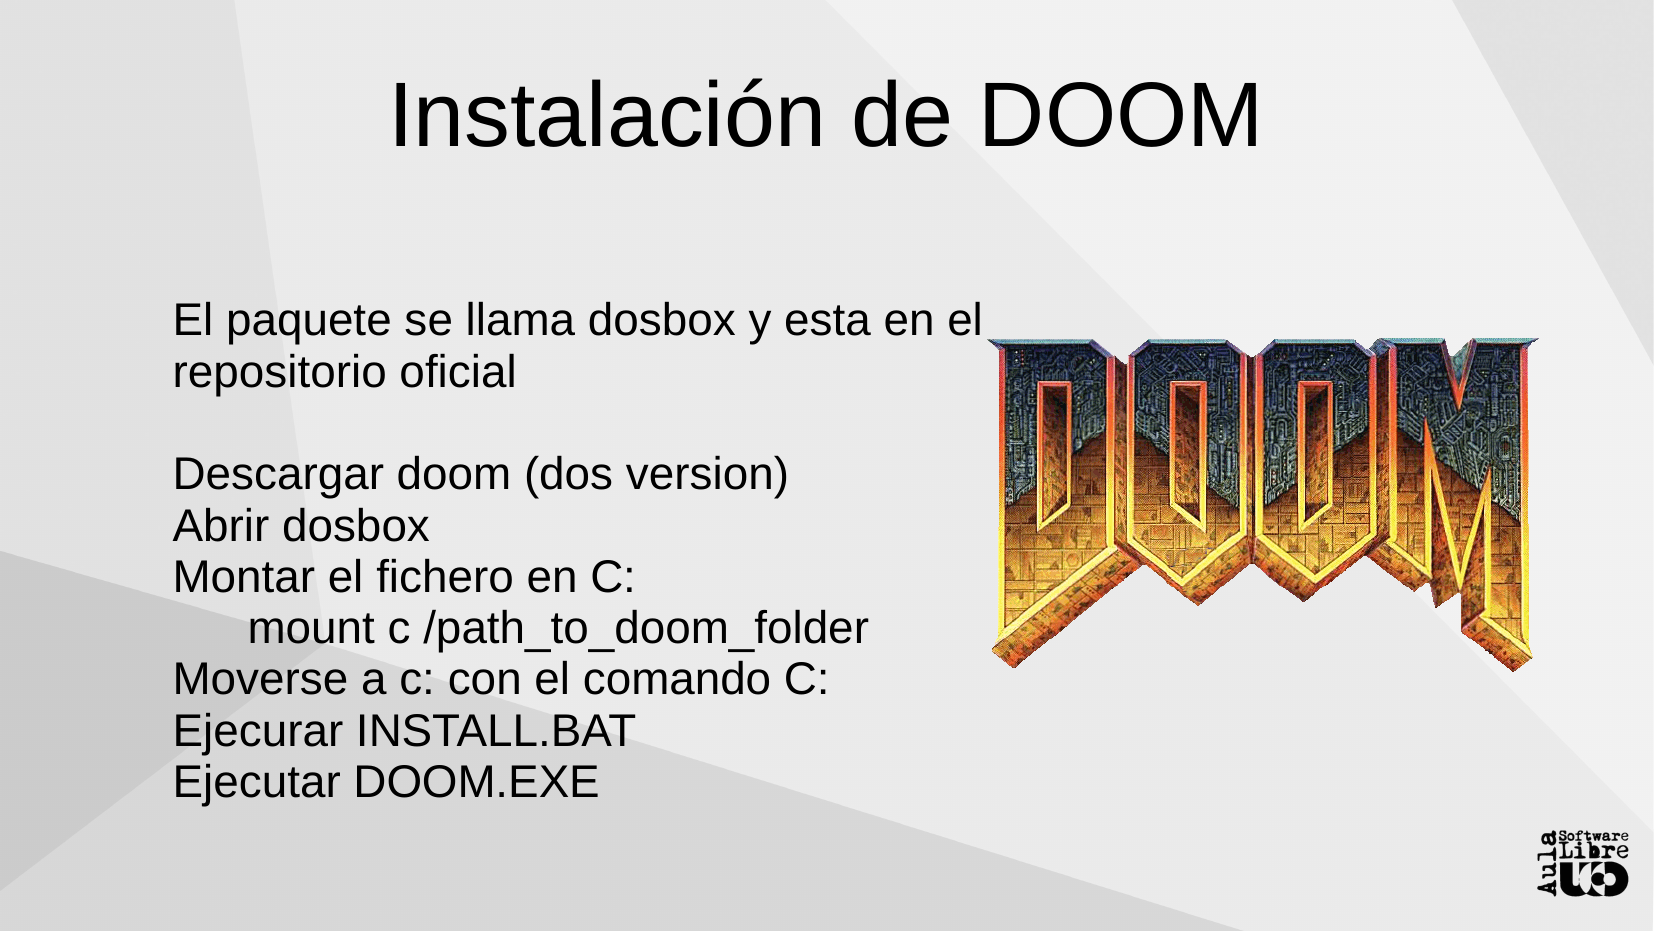

# Instalación de DOOM
El paquete se llama dosbox y esta en el repositorio oficial
Descargar doom (dos version)
Abrir dosbox
Montar el fichero en C:
	mount c /path_to_doom_folder
Moverse a c: con el comando C:
Ejecurar INSTALL.BAT
Ejecutar DOOM.EXE